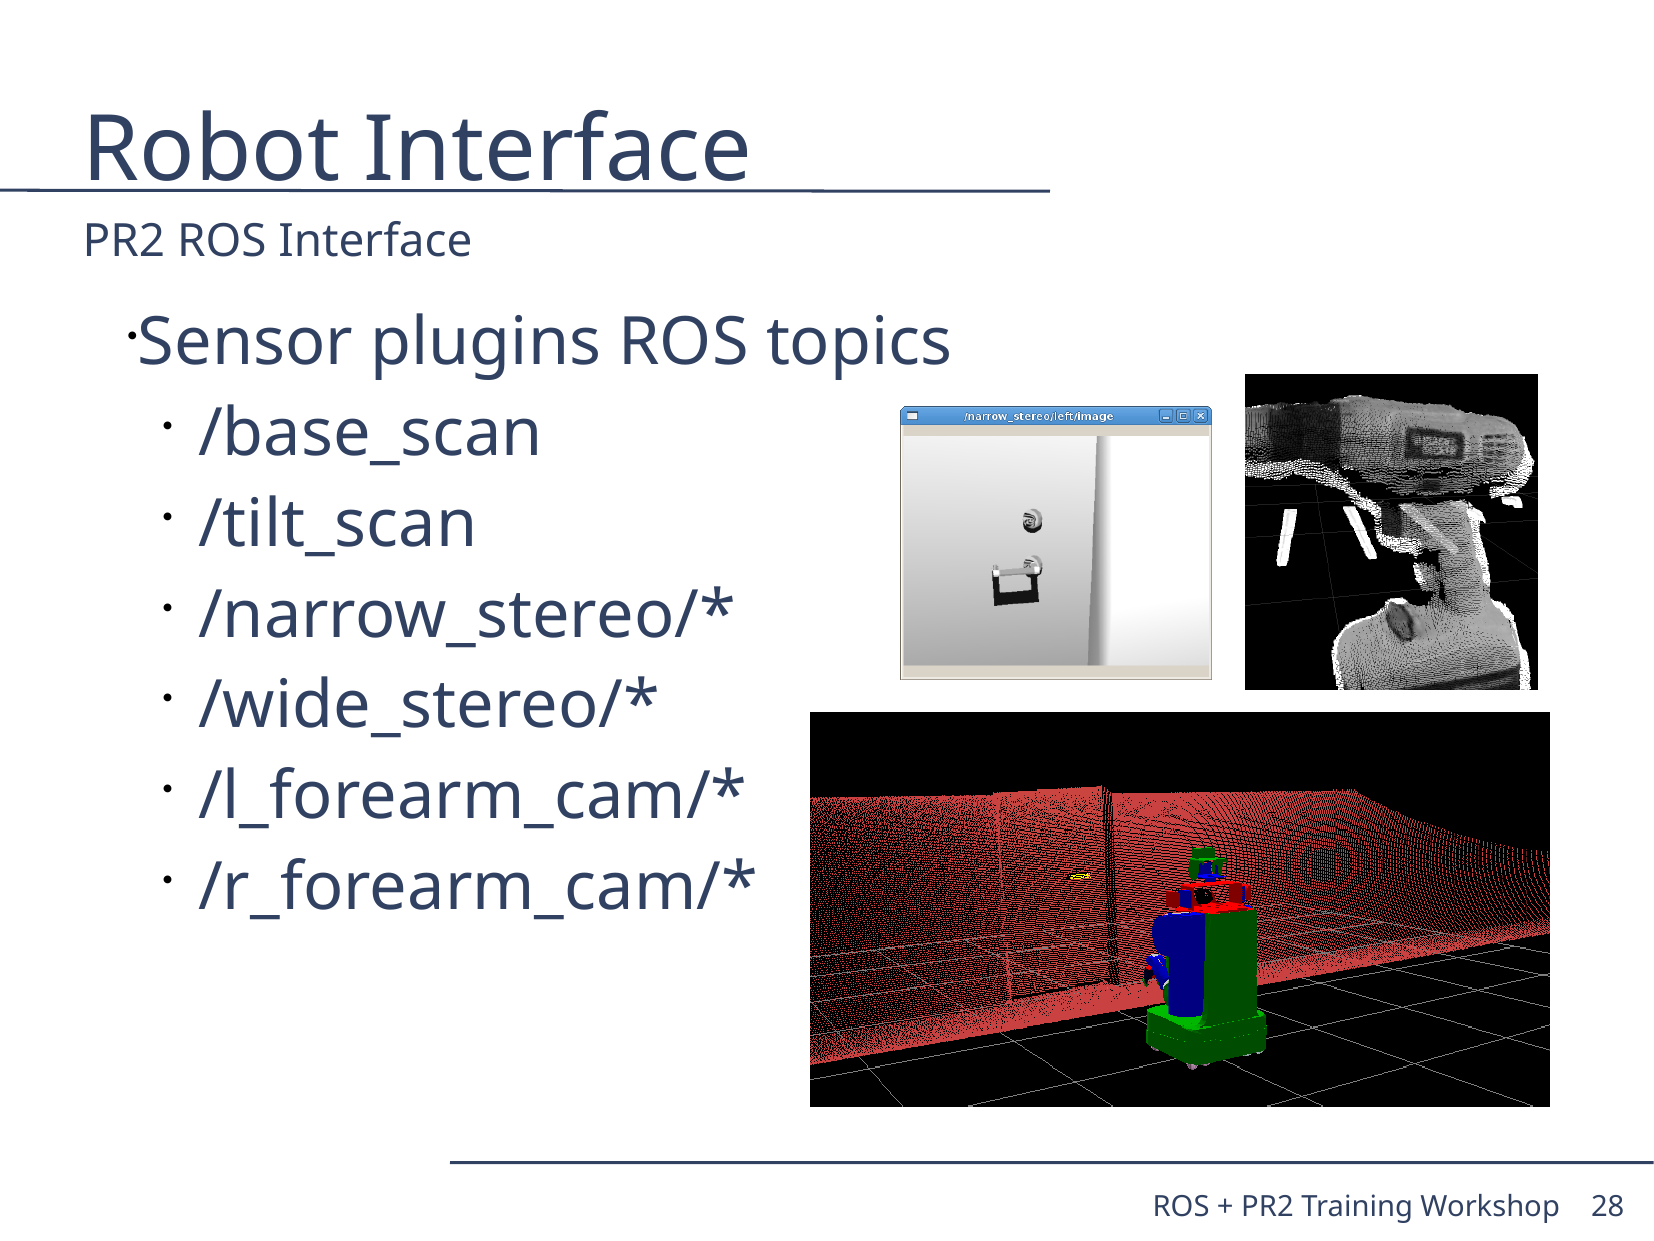

# Robot Interface PR2 ROS Interface
Sensor plugins ROS topics
/base_scan
/tilt_scan
/narrow_stereo/*
/wide_stereo/*
/l_forearm_cam/*
/r_forearm_cam/*